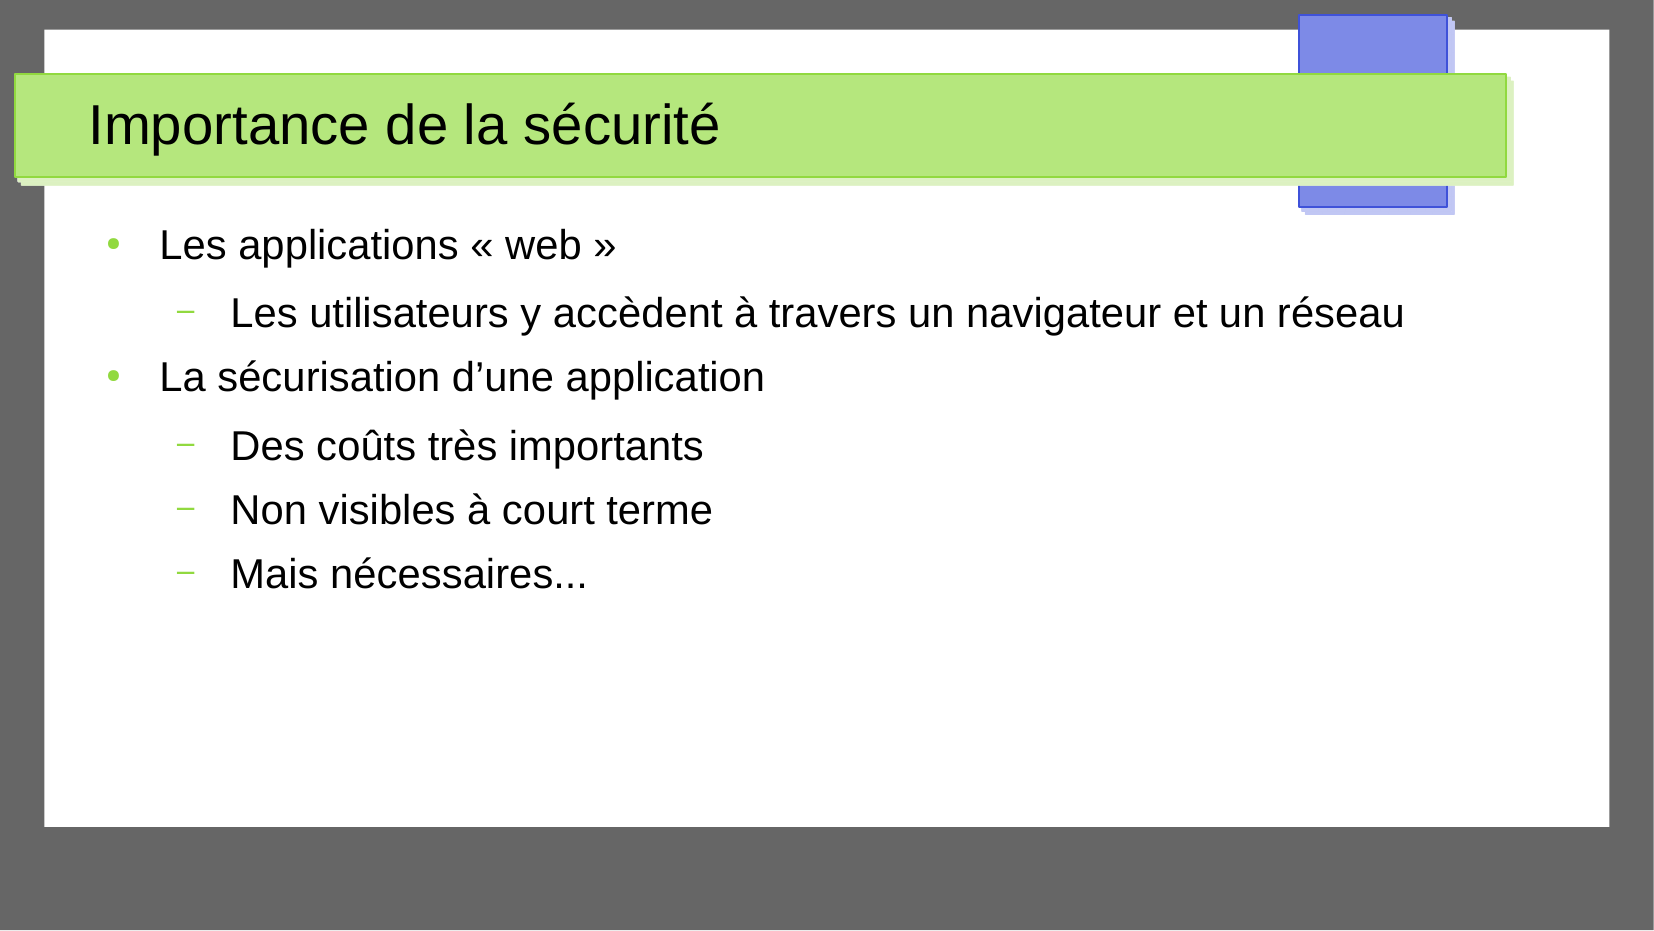

# Importance de la sécurité
Les applications « web »
Les utilisateurs y accèdent à travers un navigateur et un réseau
La sécurisation d’une application
Des coûts très importants
Non visibles à court terme
Mais nécessaires...